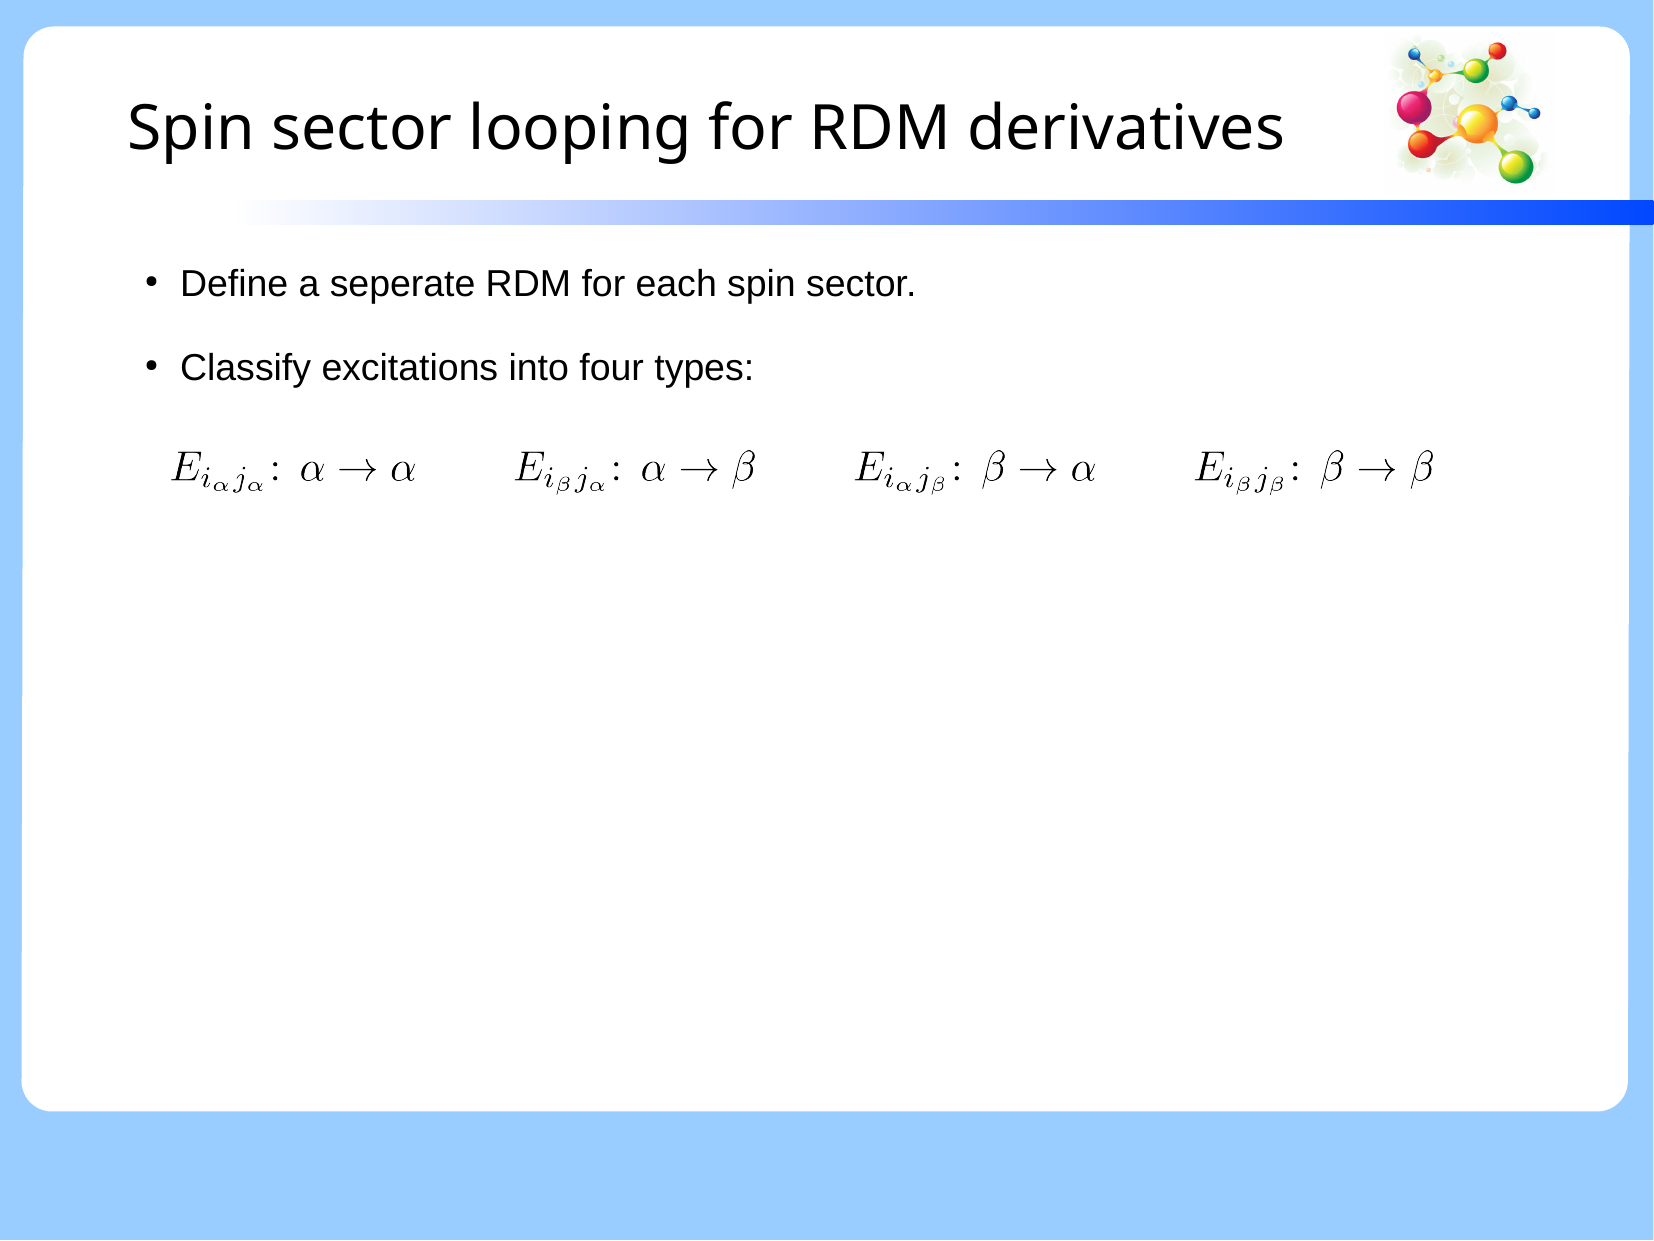

# Spin sector looping for RDM derivatives
Define a seperate RDM for each spin sector.
Classify excitations into four types: